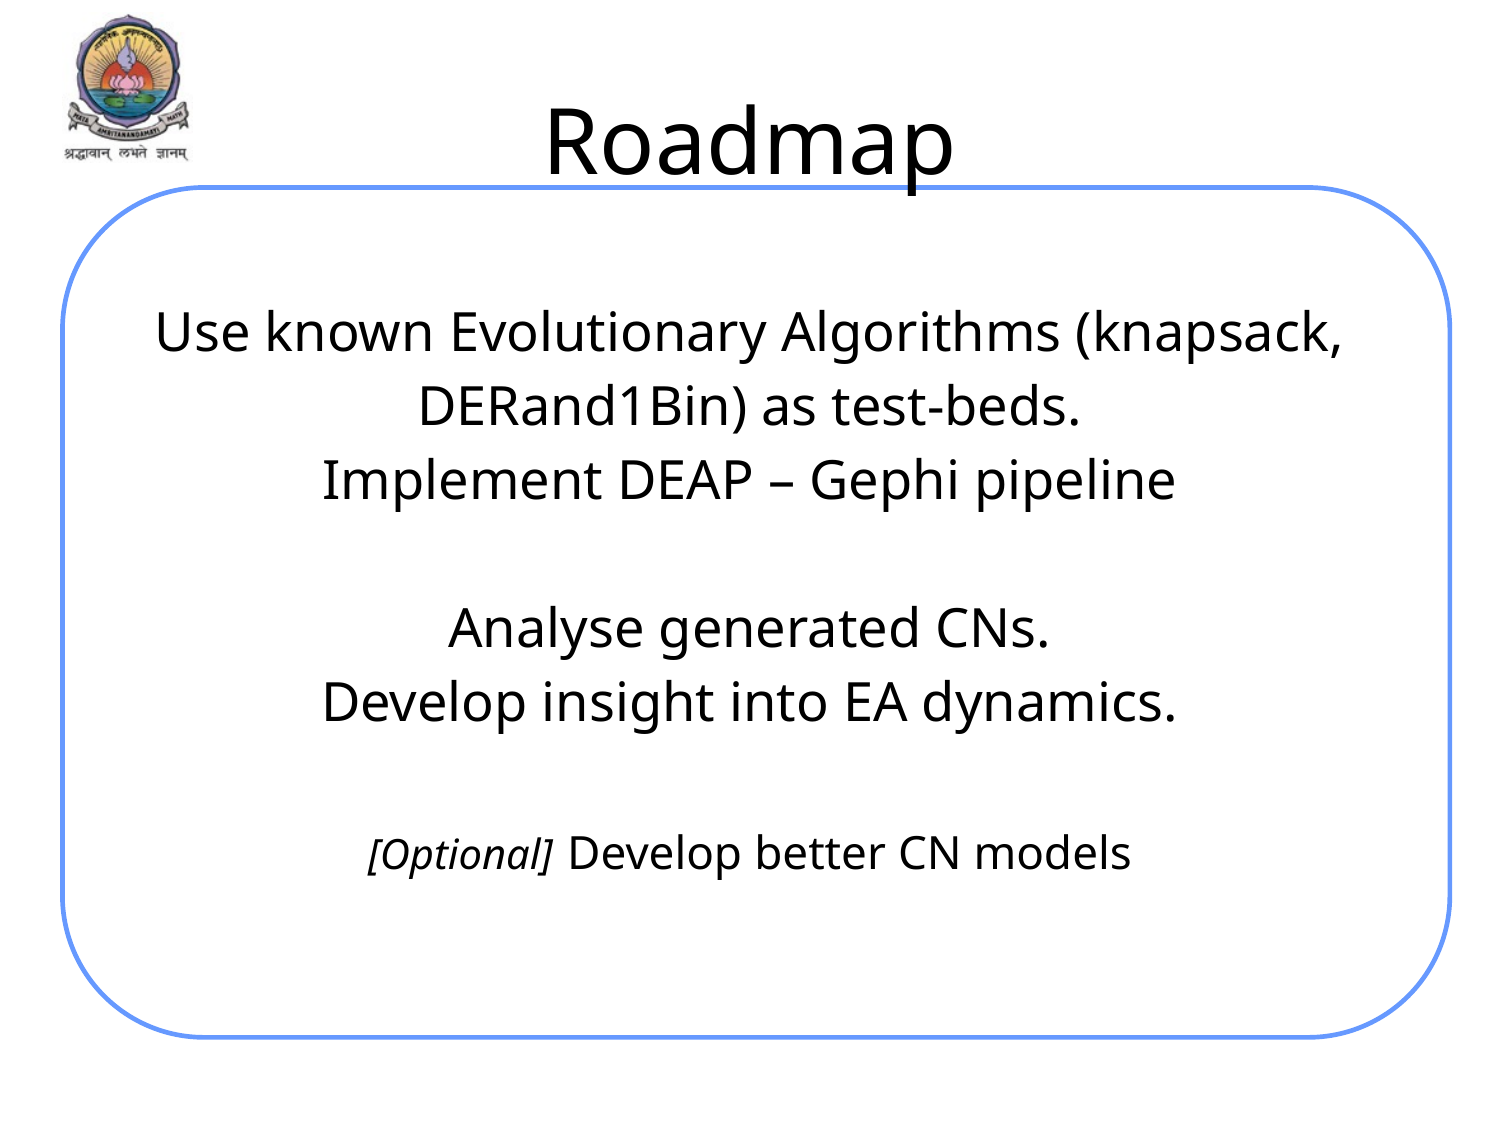

# Roadmap
Use known Evolutionary Algorithms (knapsack, DERand1Bin) as test-beds.
Implement DEAP – Gephi pipeline
Analyse generated CNs.
Develop insight into EA dynamics.
[Optional] Develop better CN models